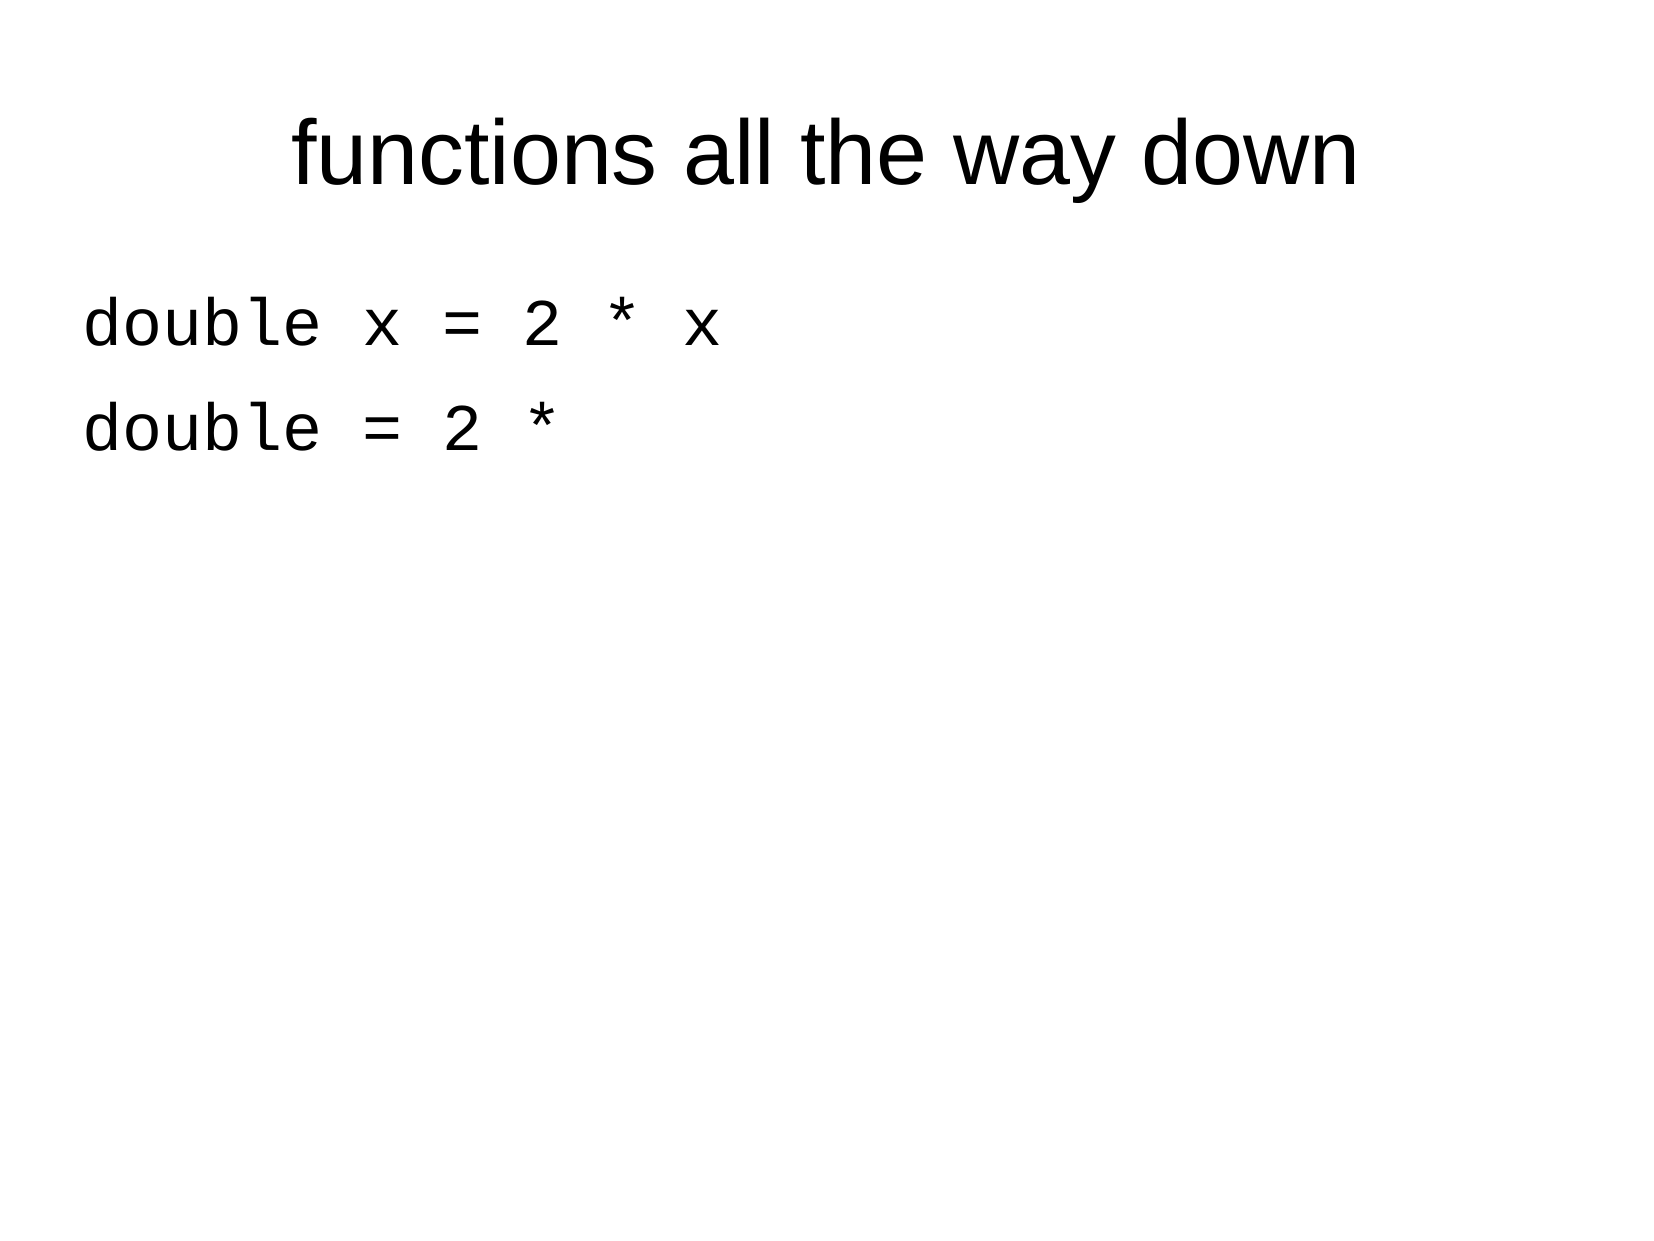

# functions all the way down
double x = 2 * x
double = 2 *